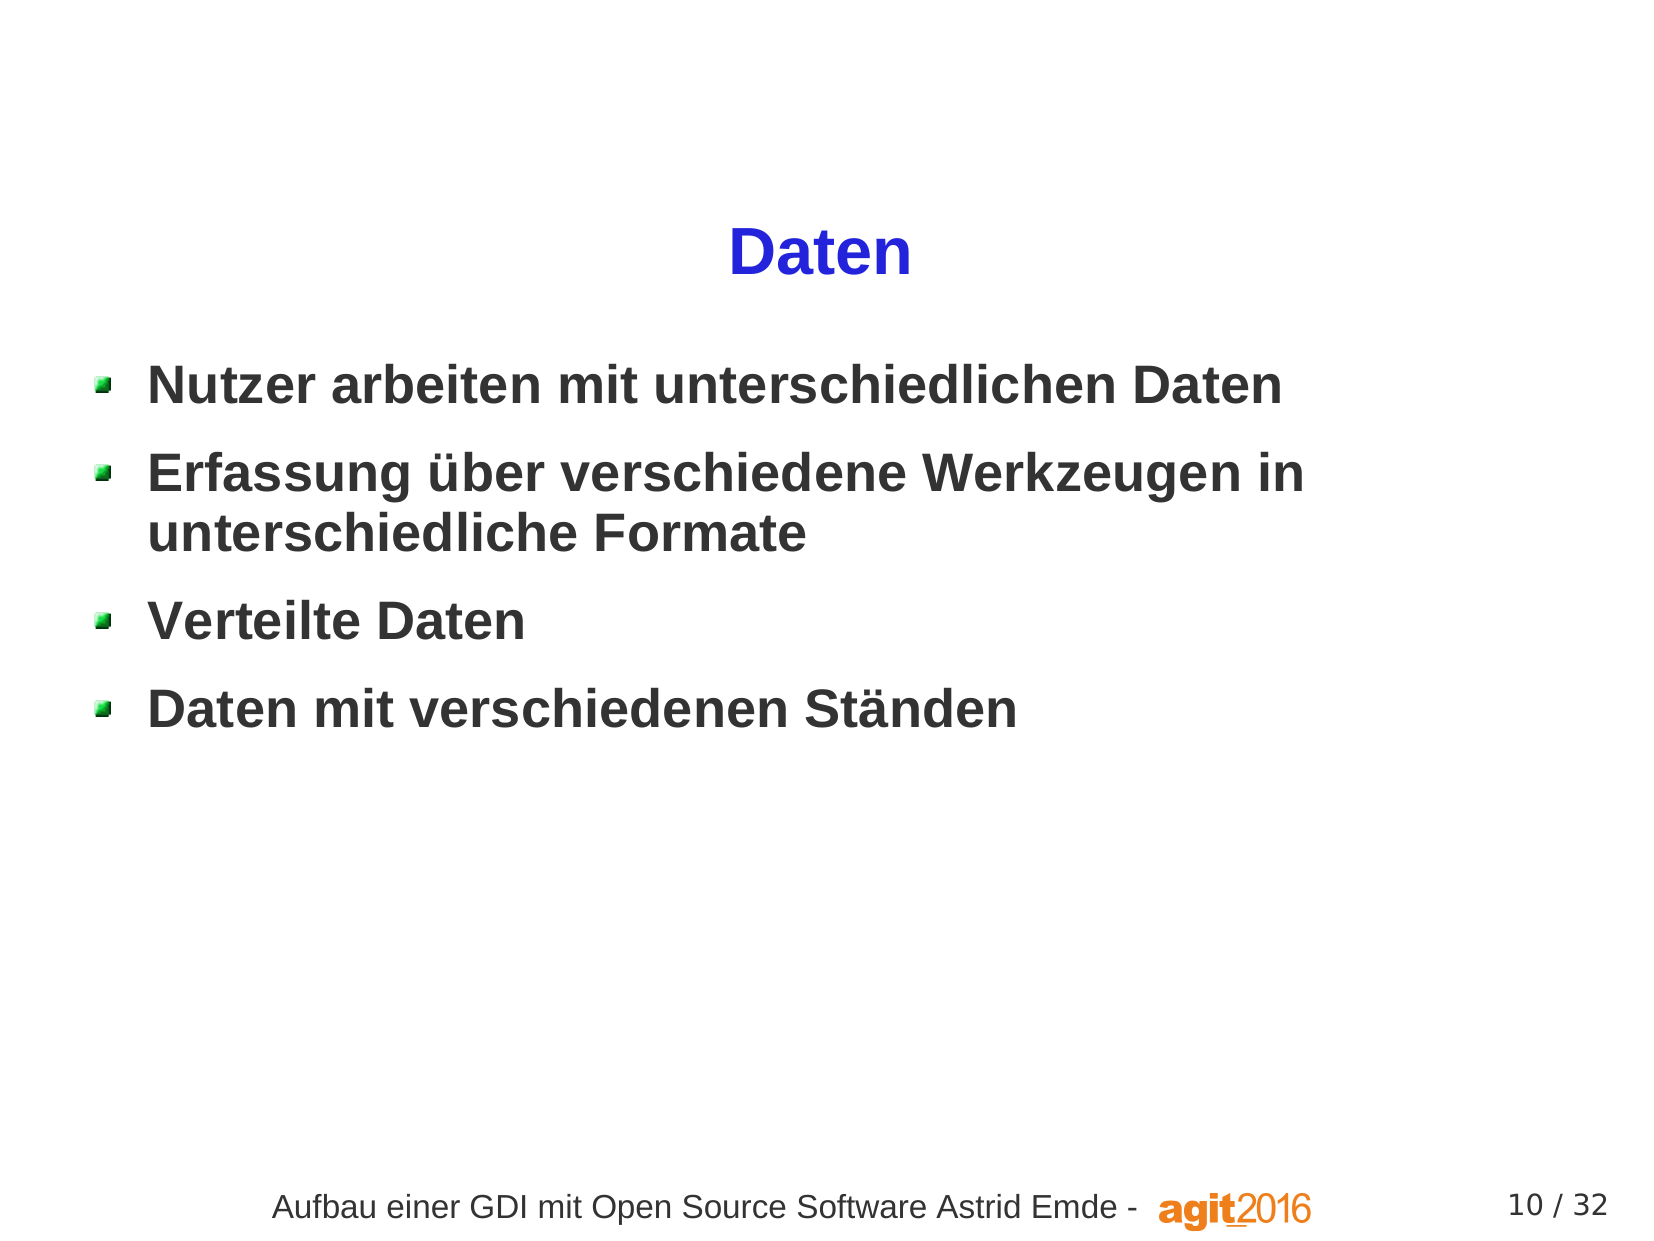

# Daten
Nutzer arbeiten mit unterschiedlichen Daten
Erfassung über verschiedene Werkzeugen in unterschiedliche Formate
Verteilte Daten
Daten mit verschiedenen Ständen